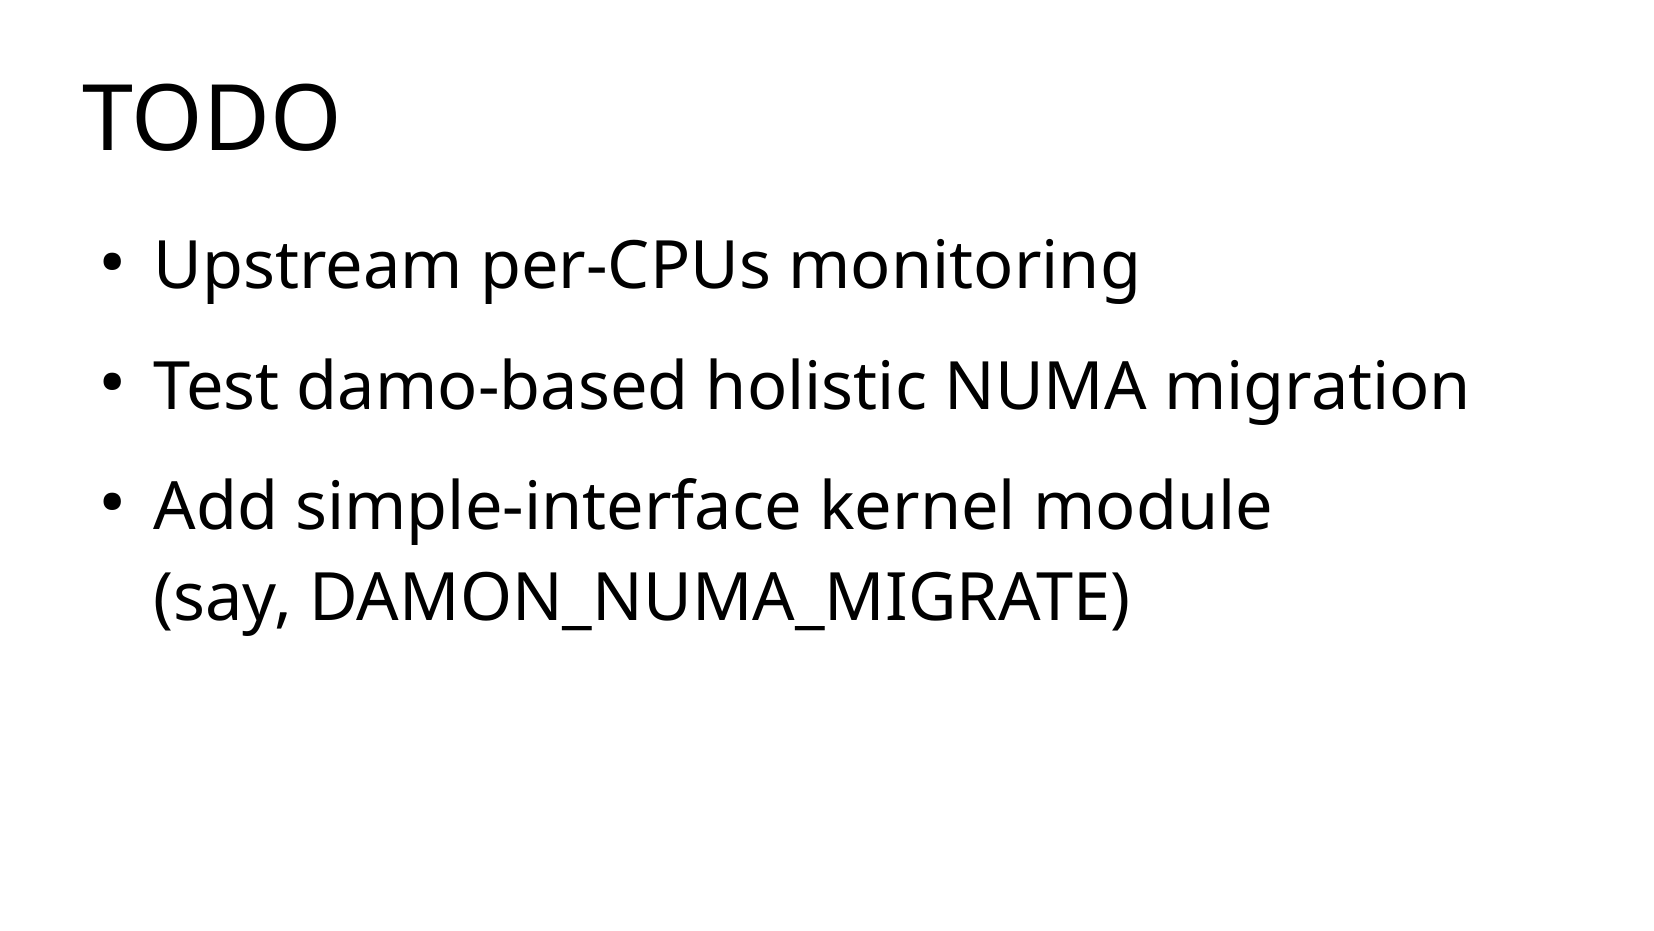

# TODO
Upstream per-CPUs monitoring
Test damo-based holistic NUMA migration
Add simple-interface kernel module
(say, DAMON_NUMA_MIGRATE)